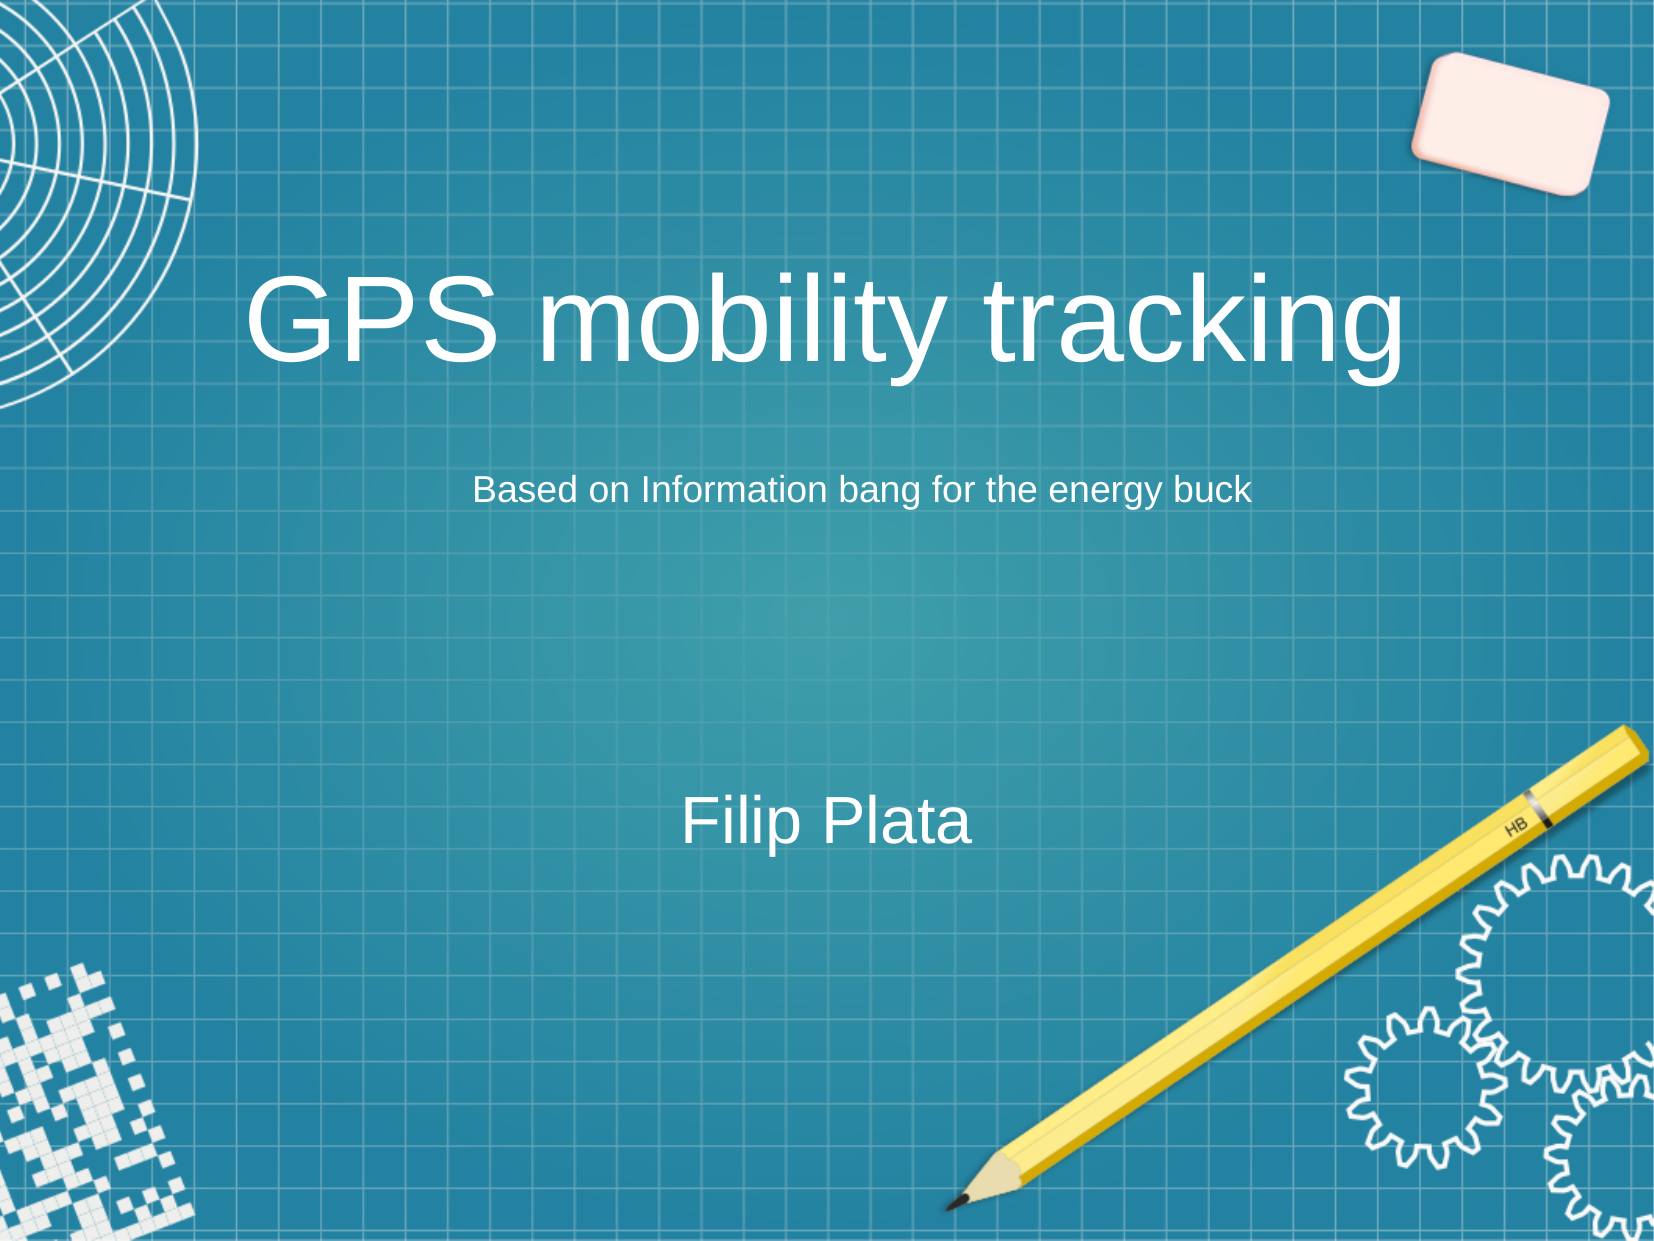

# GPS mobility tracking
Based on Information bang for the energy buck
Filip Plata